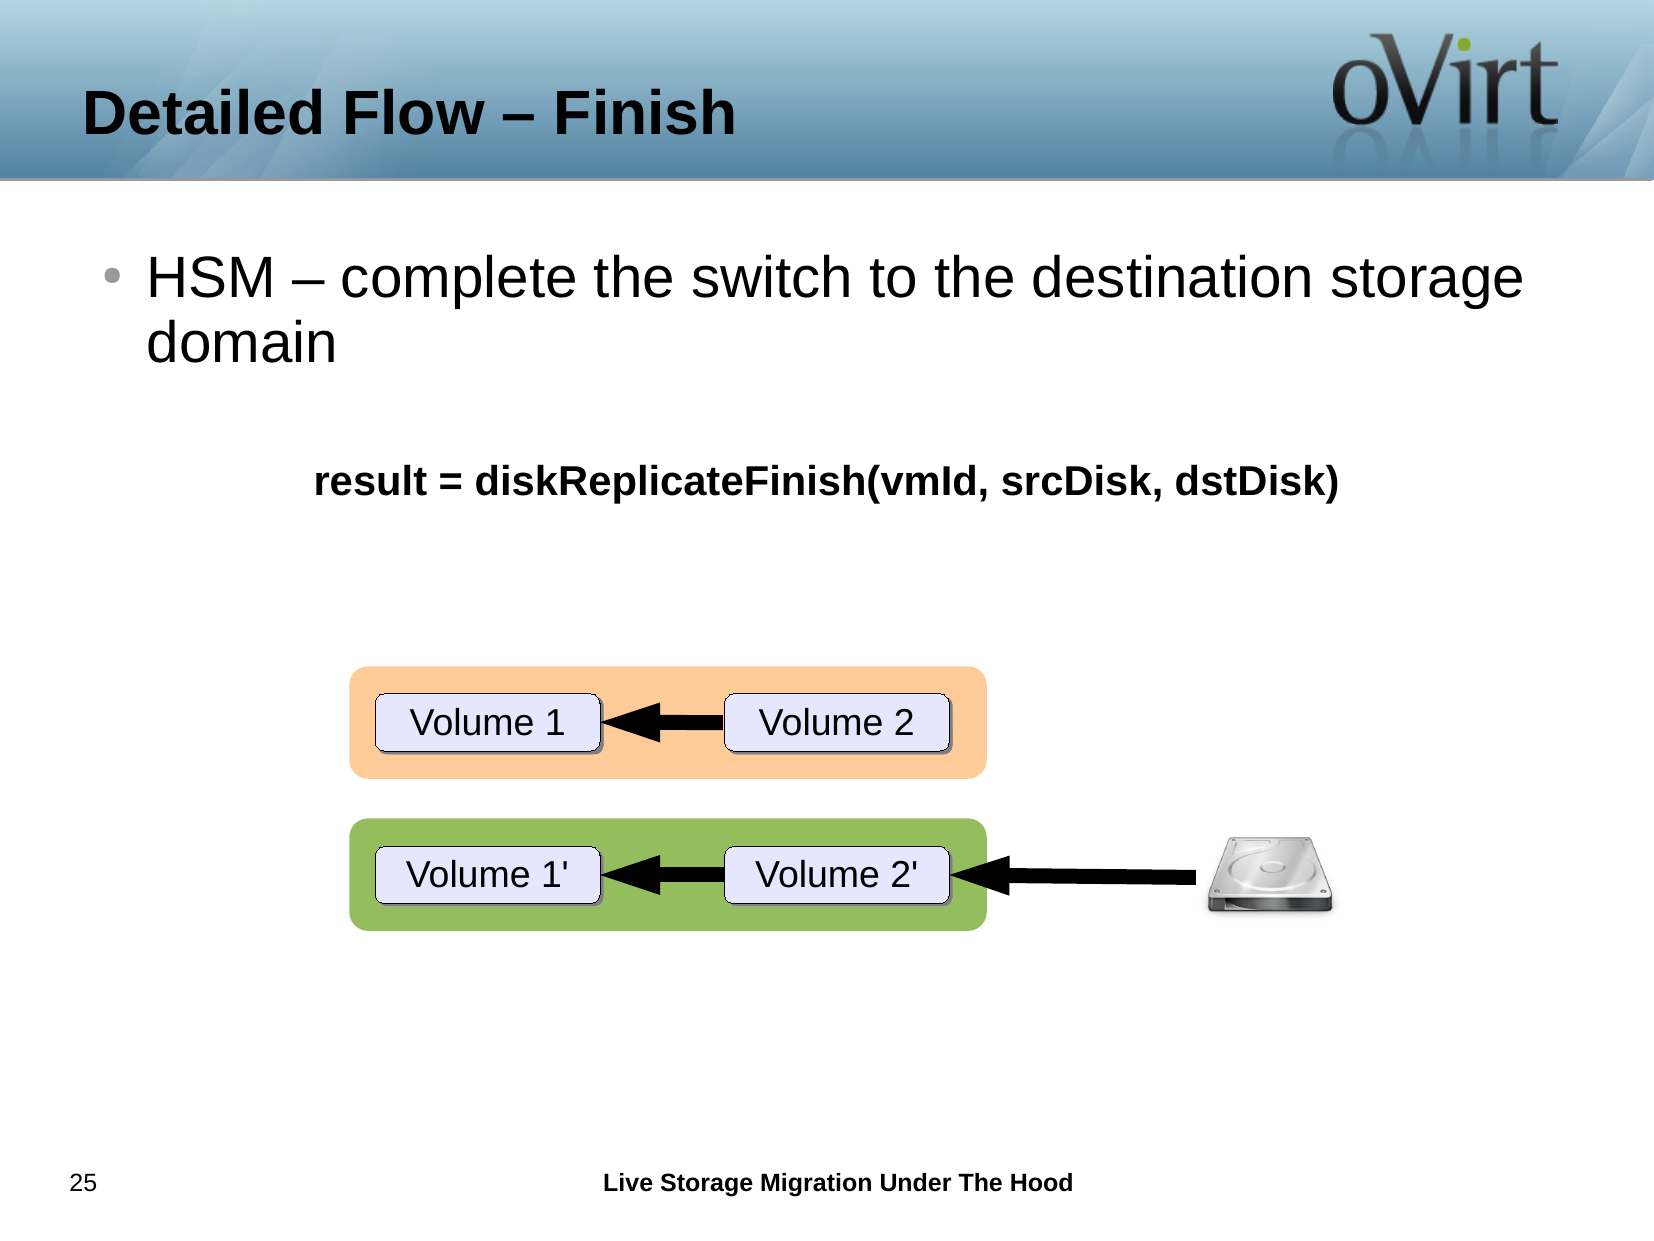

# Detailed Flow – Finish
HSM – complete the switch to the destination storage domain
result = diskReplicateFinish(vmId, srcDisk, dstDisk)
Volume 1
Volume 2
Volume 1'
Volume 2'